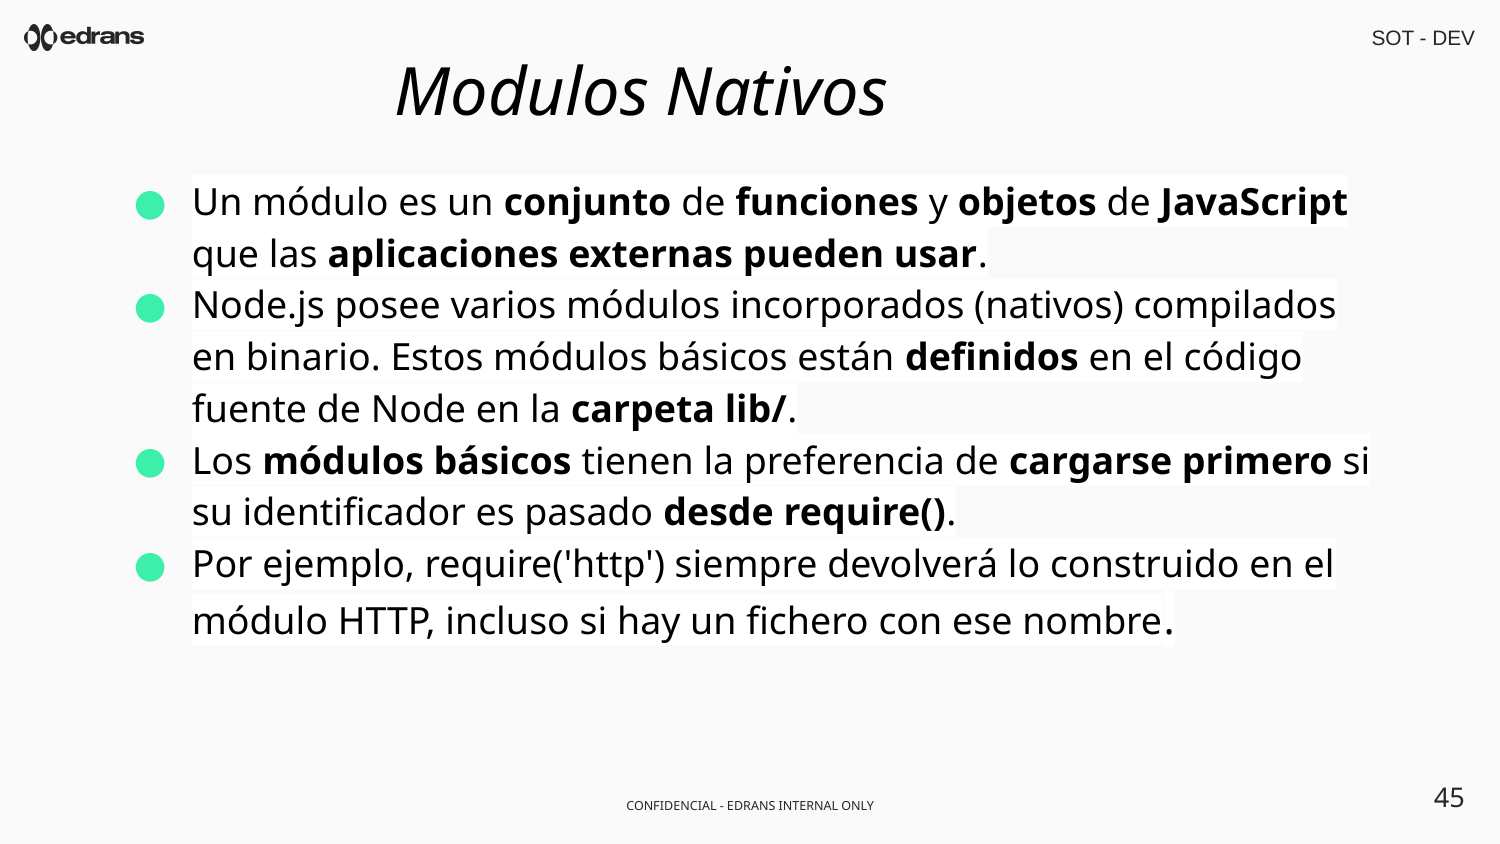

SOT - DEV
Modulos Nativos
Un módulo es un conjunto de funciones y objetos de JavaScript que las aplicaciones externas pueden usar.
Node.js posee varios módulos incorporados (nativos) compilados en binario. Estos módulos básicos están definidos en el código fuente de Node en la carpeta lib/.
Los módulos básicos tienen la preferencia de cargarse primero si su identificador es pasado desde require().
Por ejemplo, require('http') siempre devolverá lo construido en el módulo HTTP, incluso si hay un fichero con ese nombre.
CONFIDENCIAL - EDRANS INTERNAL ONLY